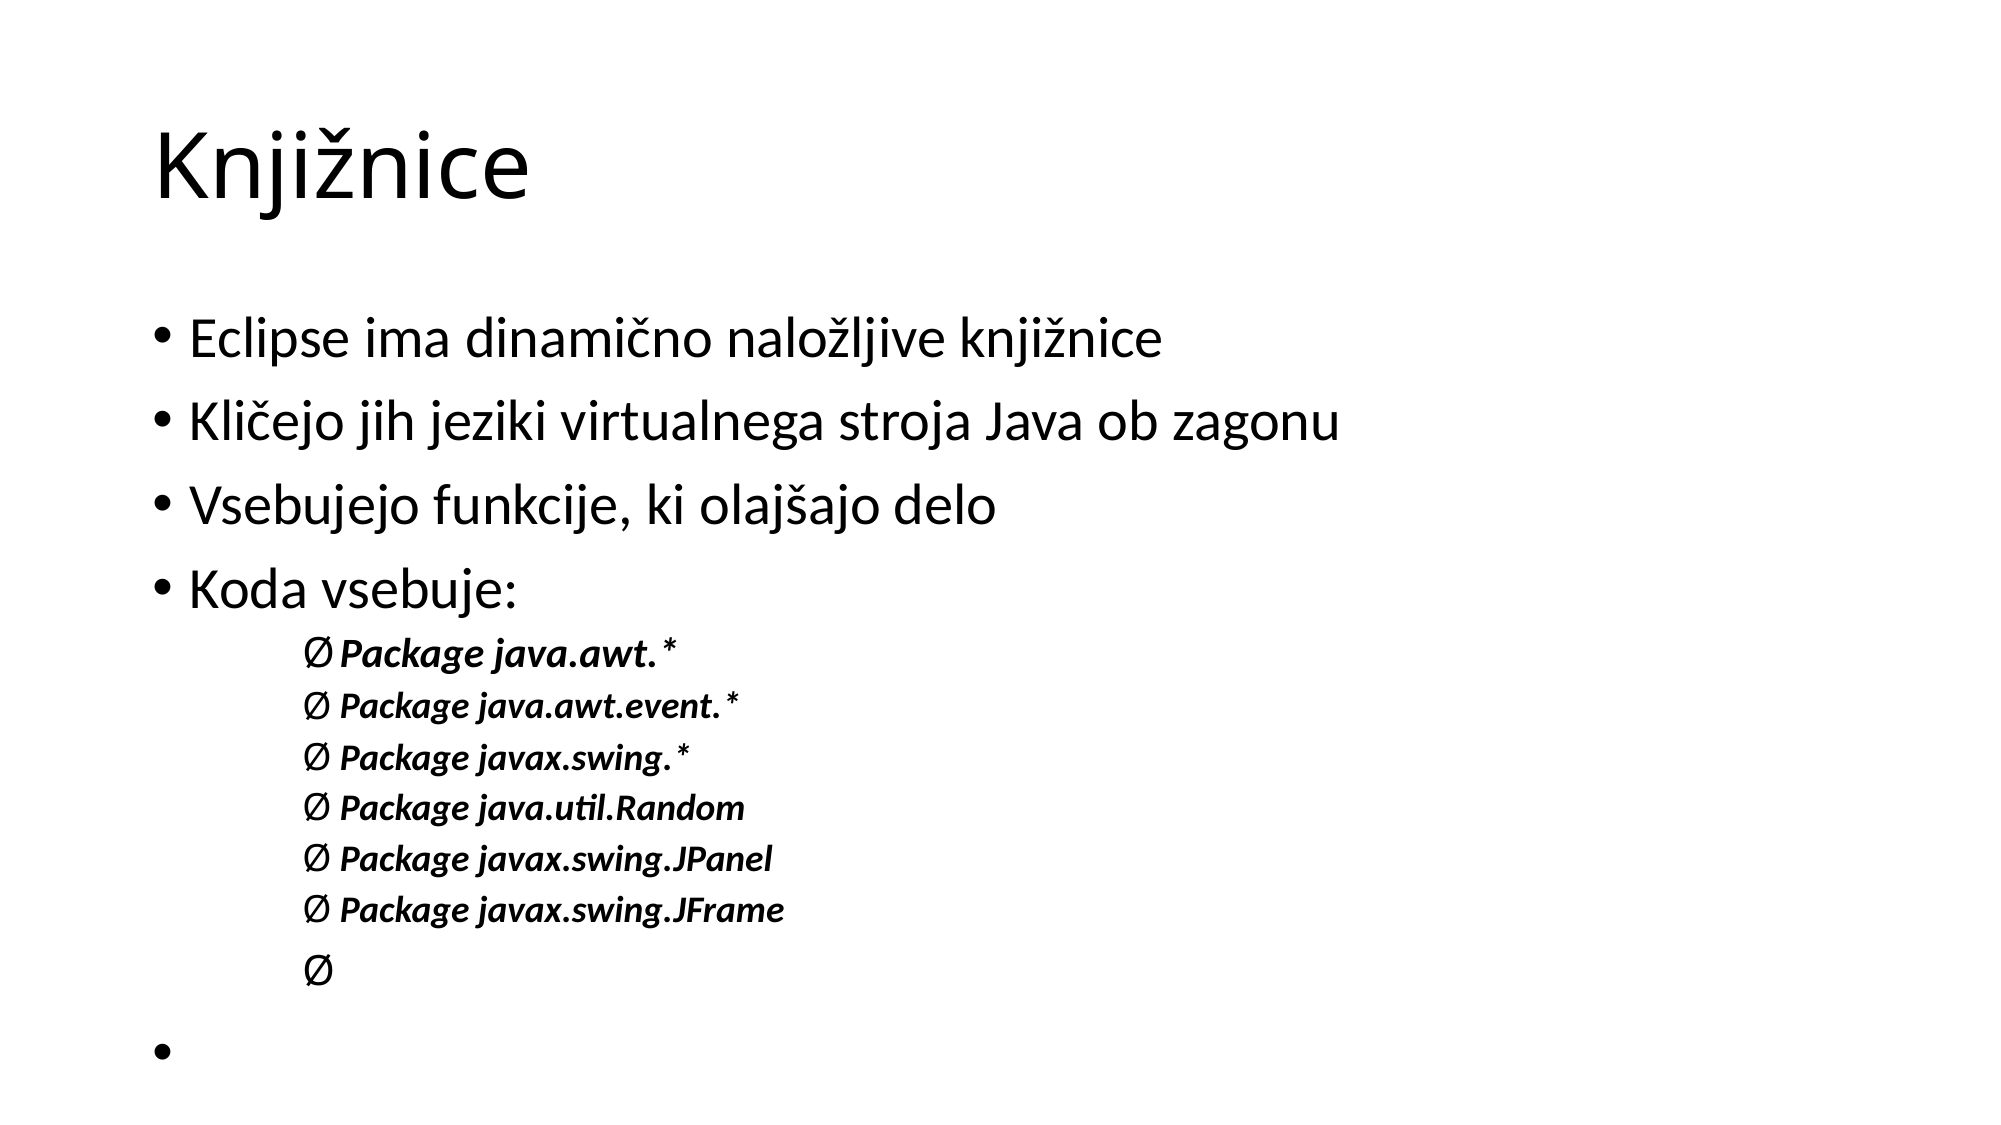

# Knjižnice
Eclipse ima dinamično naložljive knjižnice
Kličejo jih jeziki virtualnega stroja Java ob zagonu
Vsebujejo funkcije, ki olajšajo delo
Koda vsebuje:
Package java.awt.*
Package java.awt.event.*
Package javax.swing.*
Package java.util.Random
Package javax.swing.JPanel
Package javax.swing.JFrame